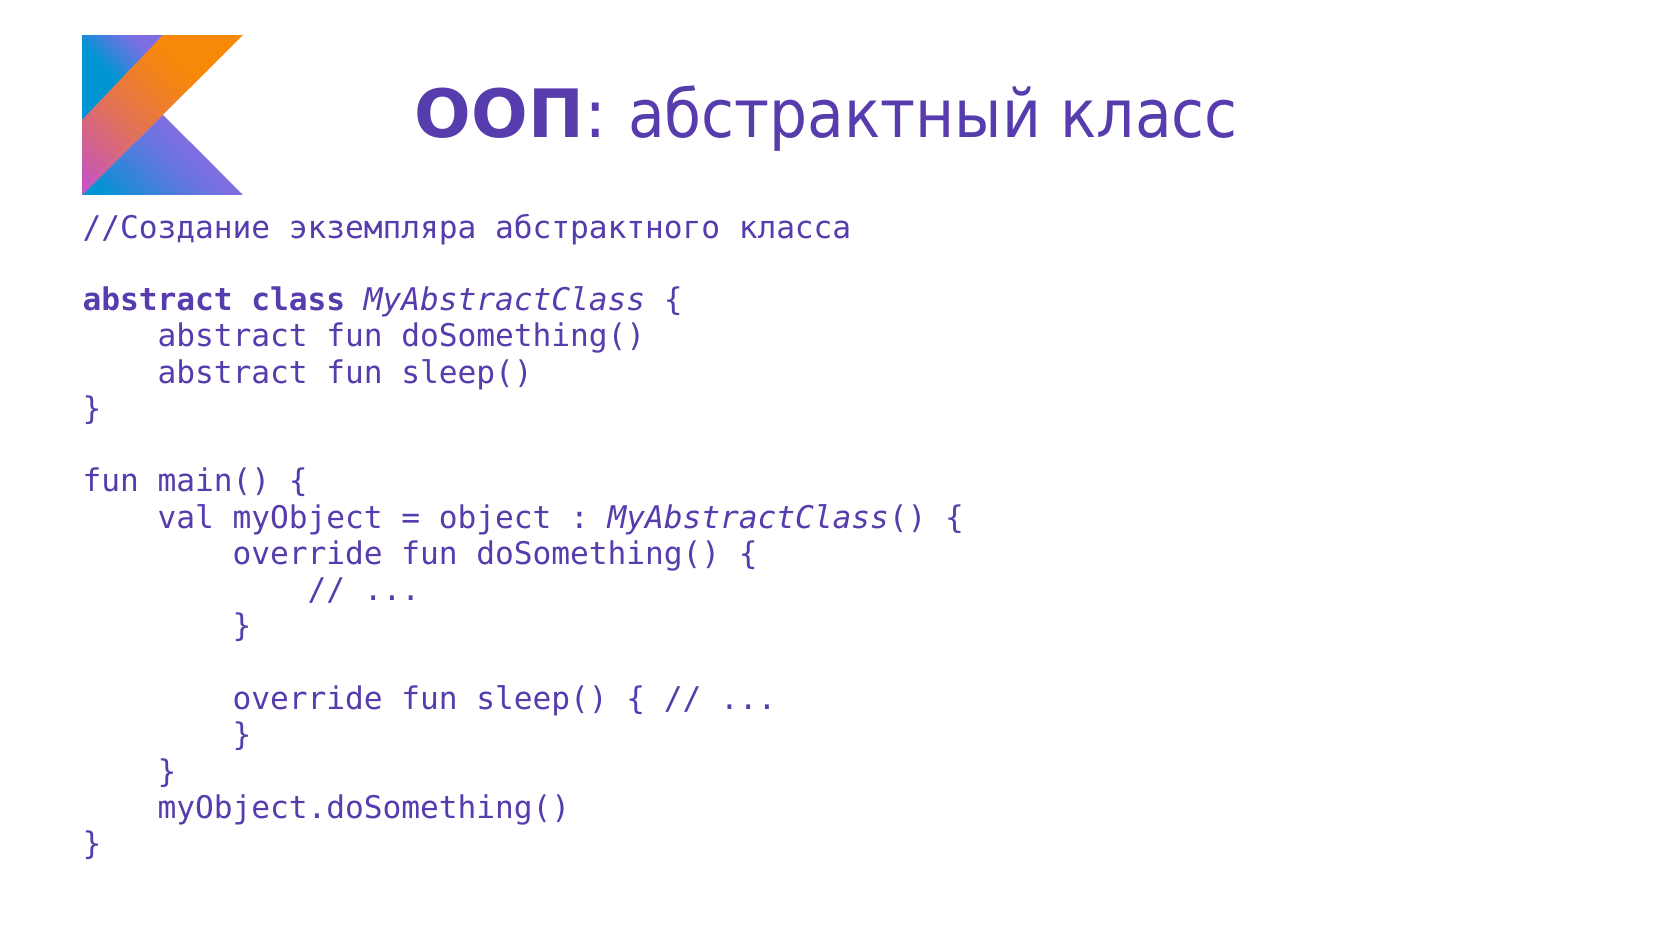

# ООП: абстрактный класс
//Создание экземпляра абстрактного класса
abstract class MyAbstractClass {
 abstract fun doSomething()
 abstract fun sleep()
}
fun main() {
 val myObject = object : MyAbstractClass() {
 override fun doSomething() {
 // ...
 }
 override fun sleep() { // ...
 }
 }
 myObject.doSomething()
}